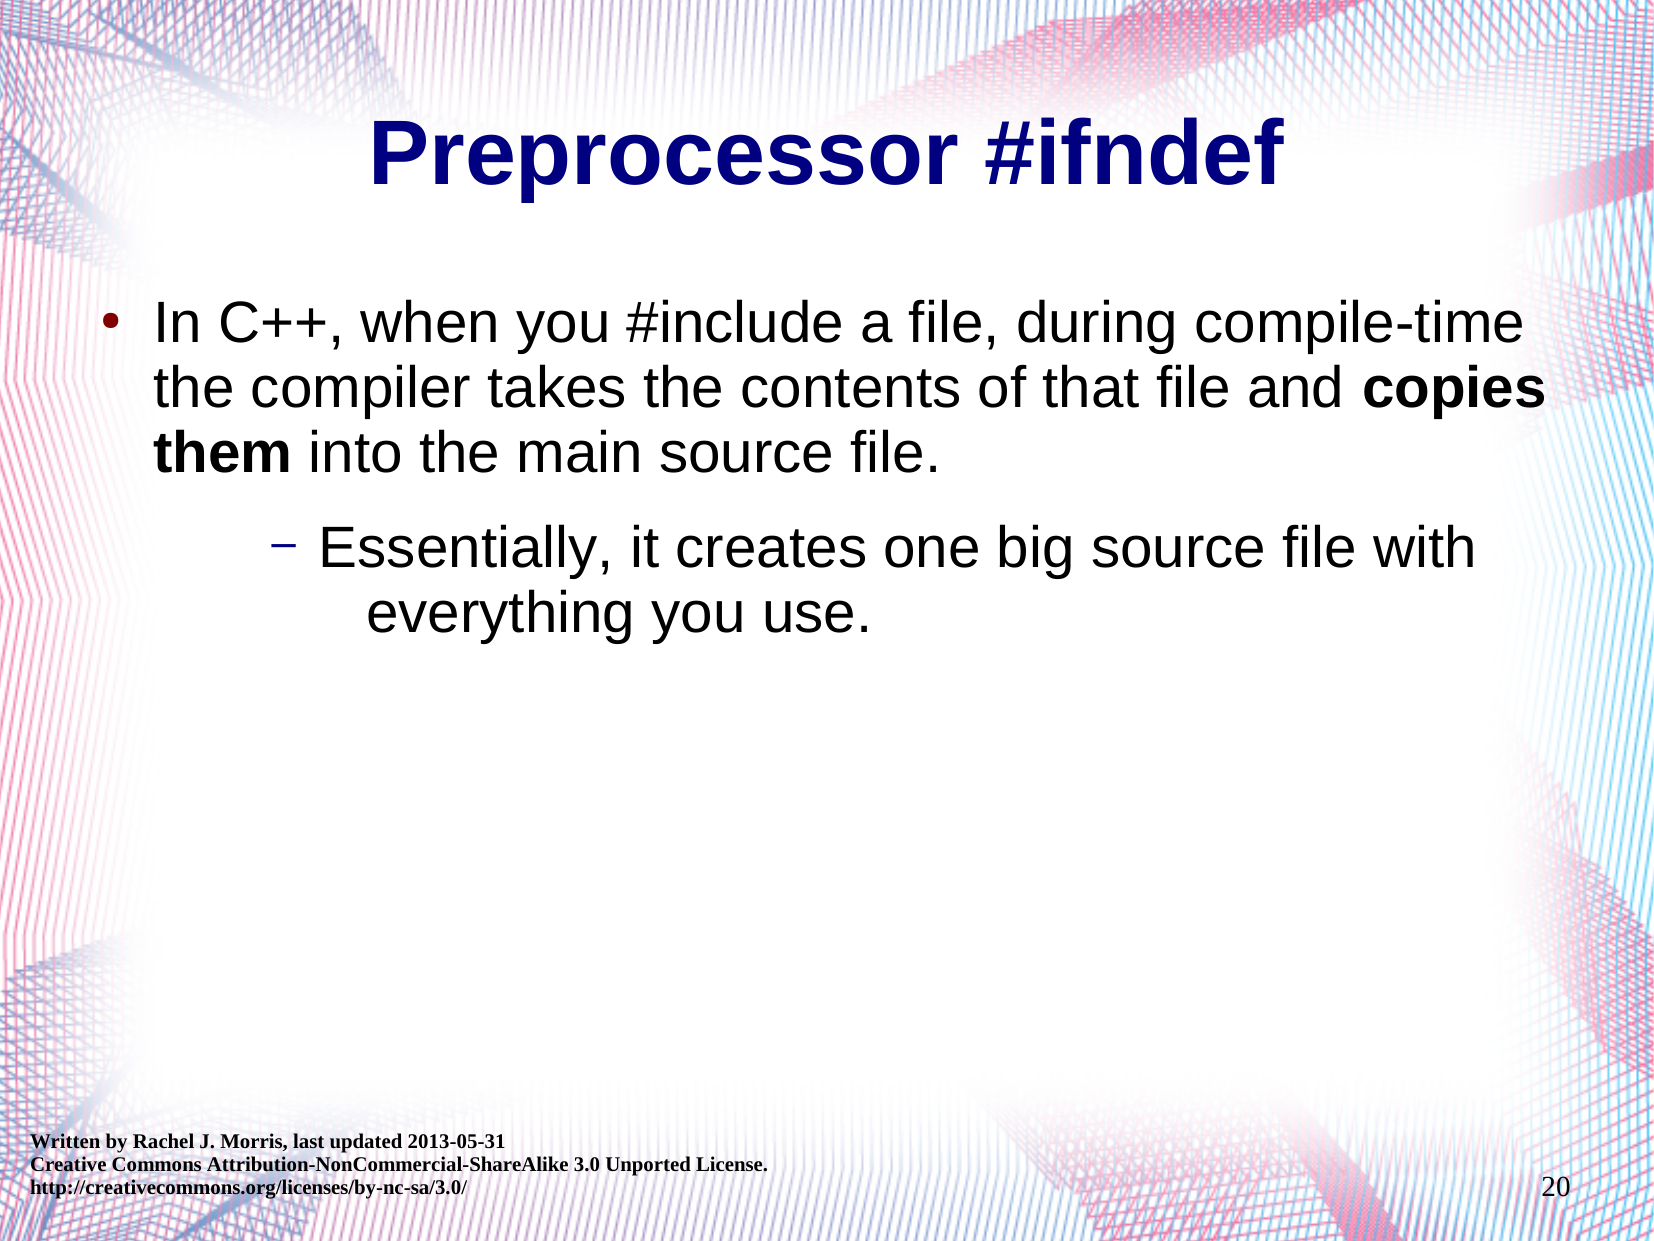

# Preprocessor #ifndef
In C++, when you #include a file, during compile-time the compiler takes the contents of that file and copies them into the main source file.
Essentially, it creates one big source file with everything you use.
20